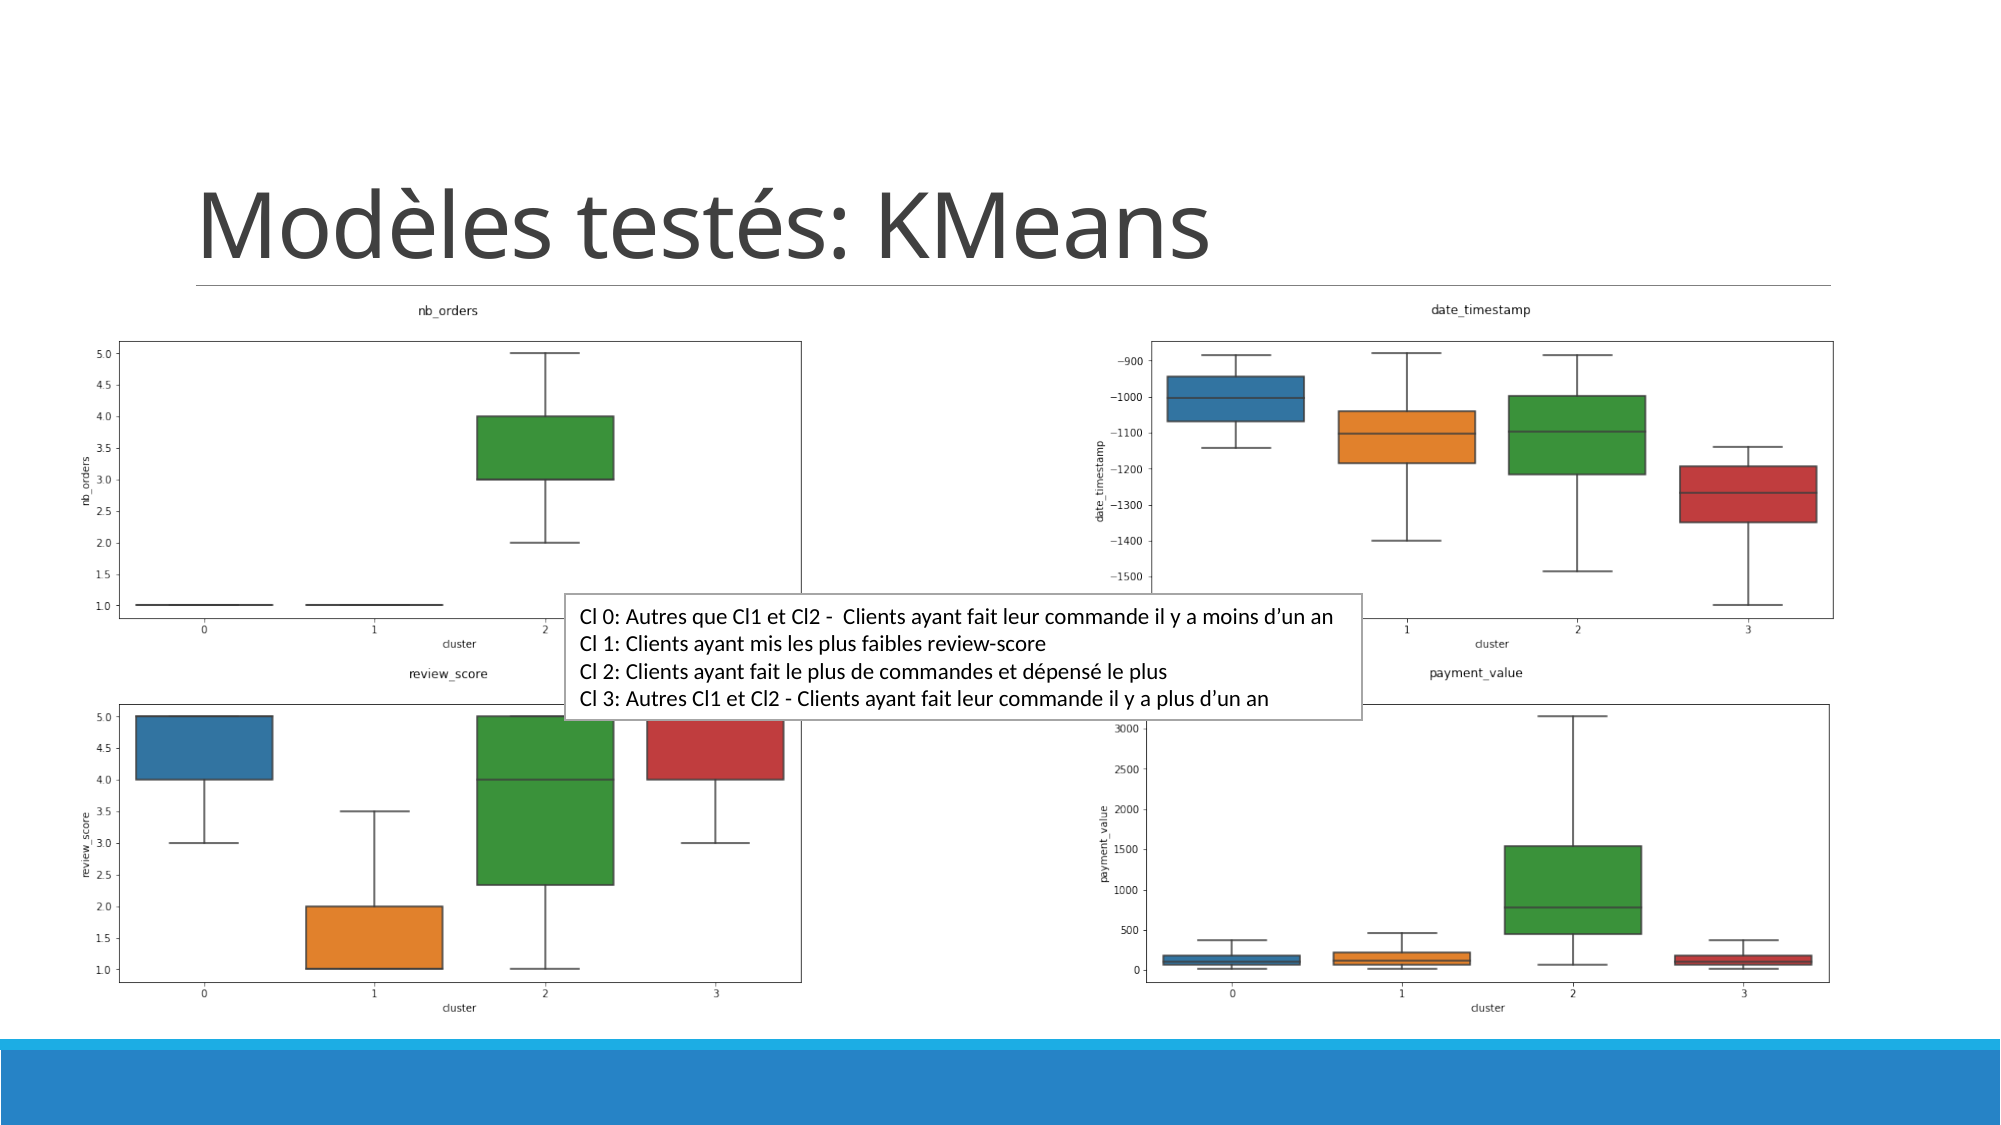

# Modèles testés: KMeans
Cl 0: Autres que Cl1 et Cl2 - Clients ayant fait leur commande il y a moins d’un an
Cl 1: Clients ayant mis les plus faibles review-score
Cl 2: Clients ayant fait le plus de commandes et dépensé le plus
Cl 3: Autres Cl1 et Cl2 - Clients ayant fait leur commande il y a plus d’un an